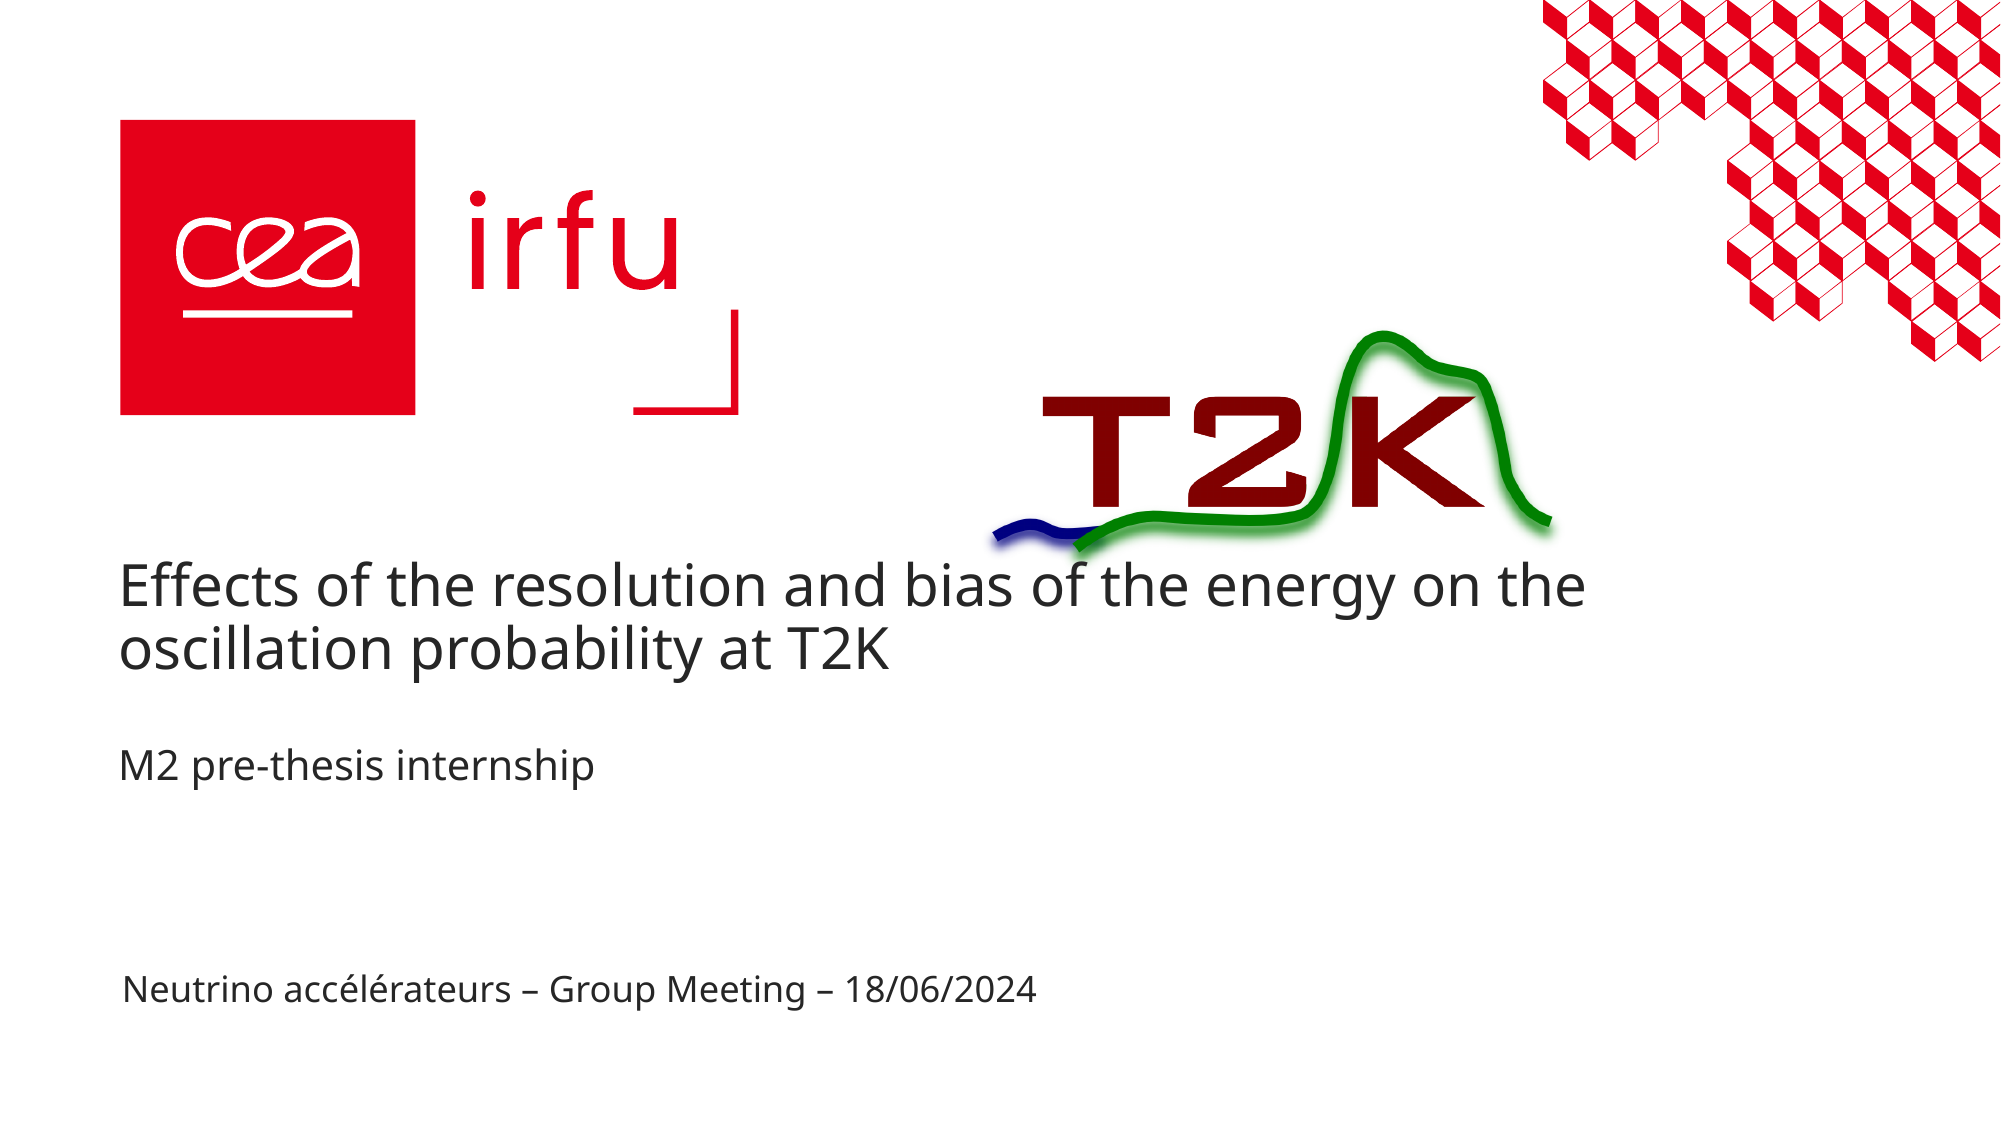

# Effects of the resolution and bias of the energy on the oscillation probability at T2K M2 pre-thesis internship
Neutrino accélérateurs – Group Meeting – 18/06/2024